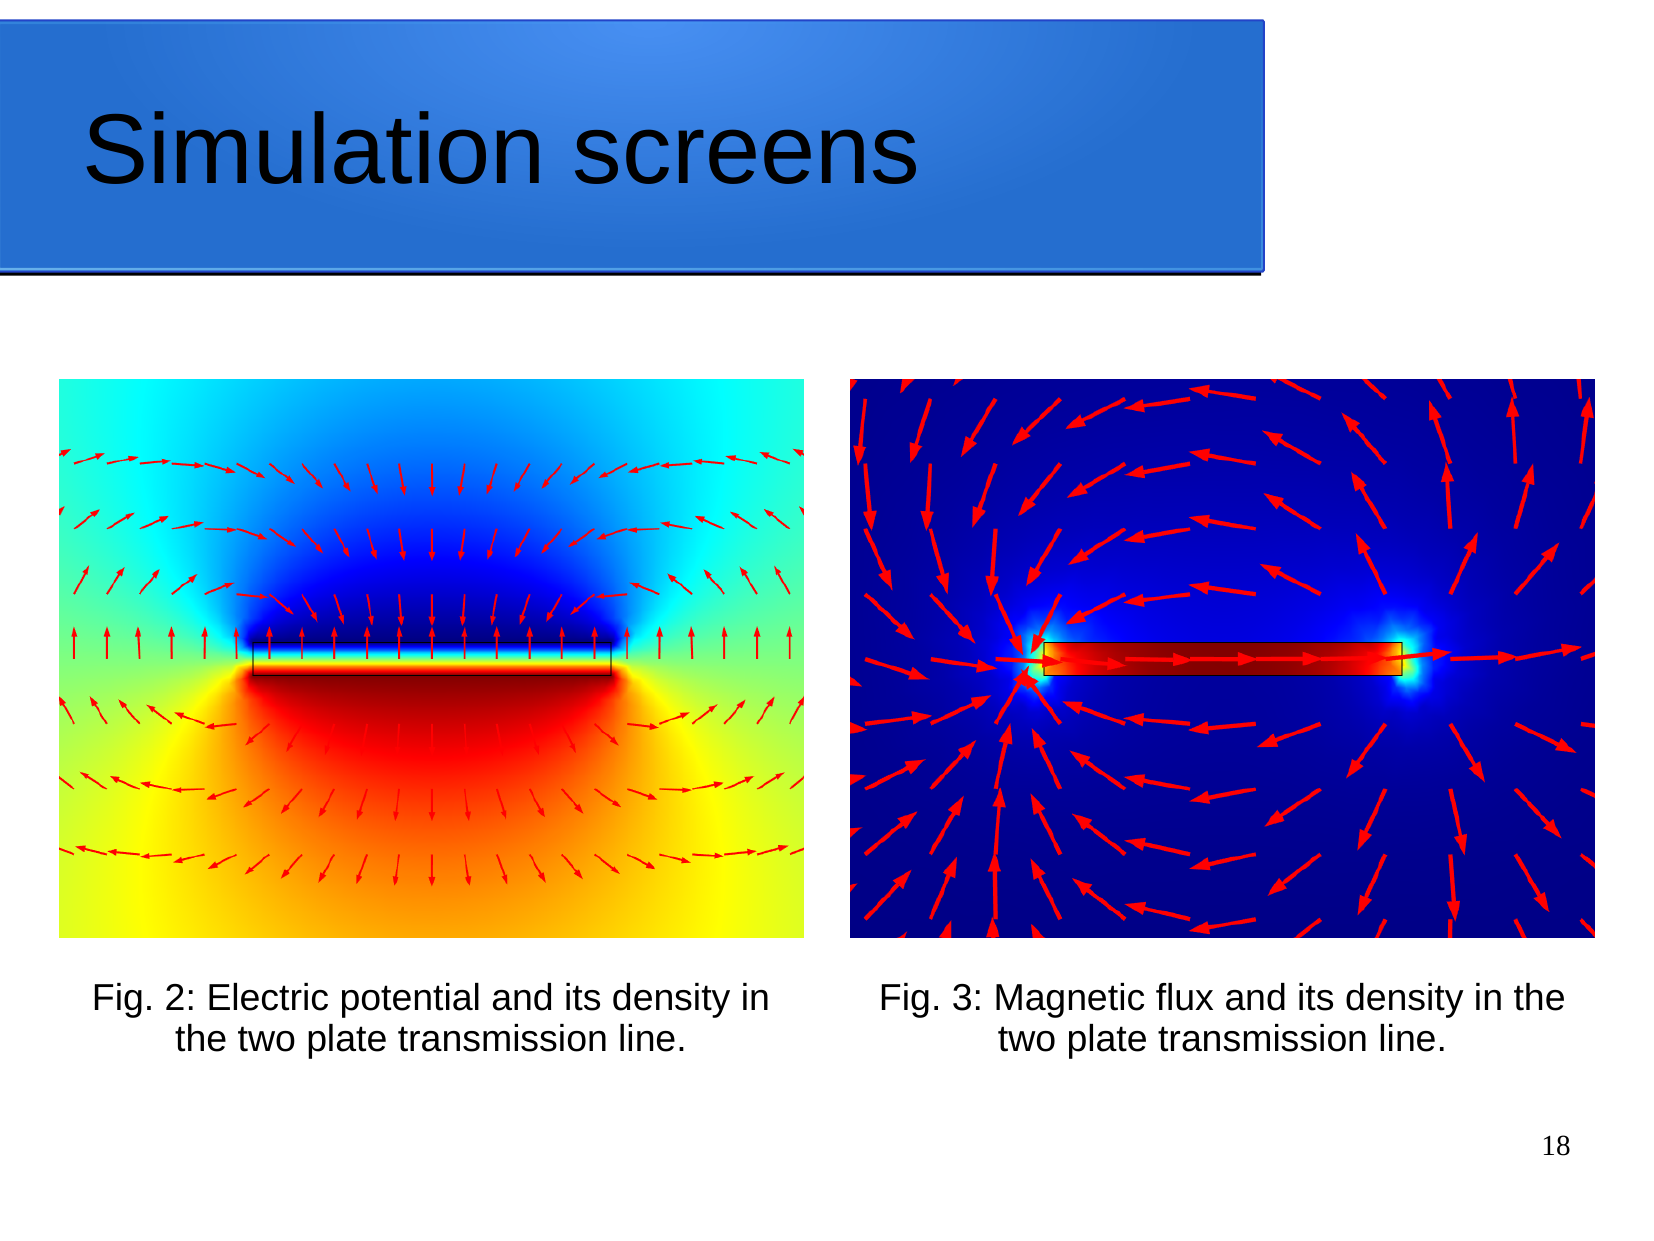

# Simulation screens
Fig. 2: Electric potential and its density in the two plate transmission line.
Fig. 3: Magnetic flux and its density in the two plate transmission line.
18